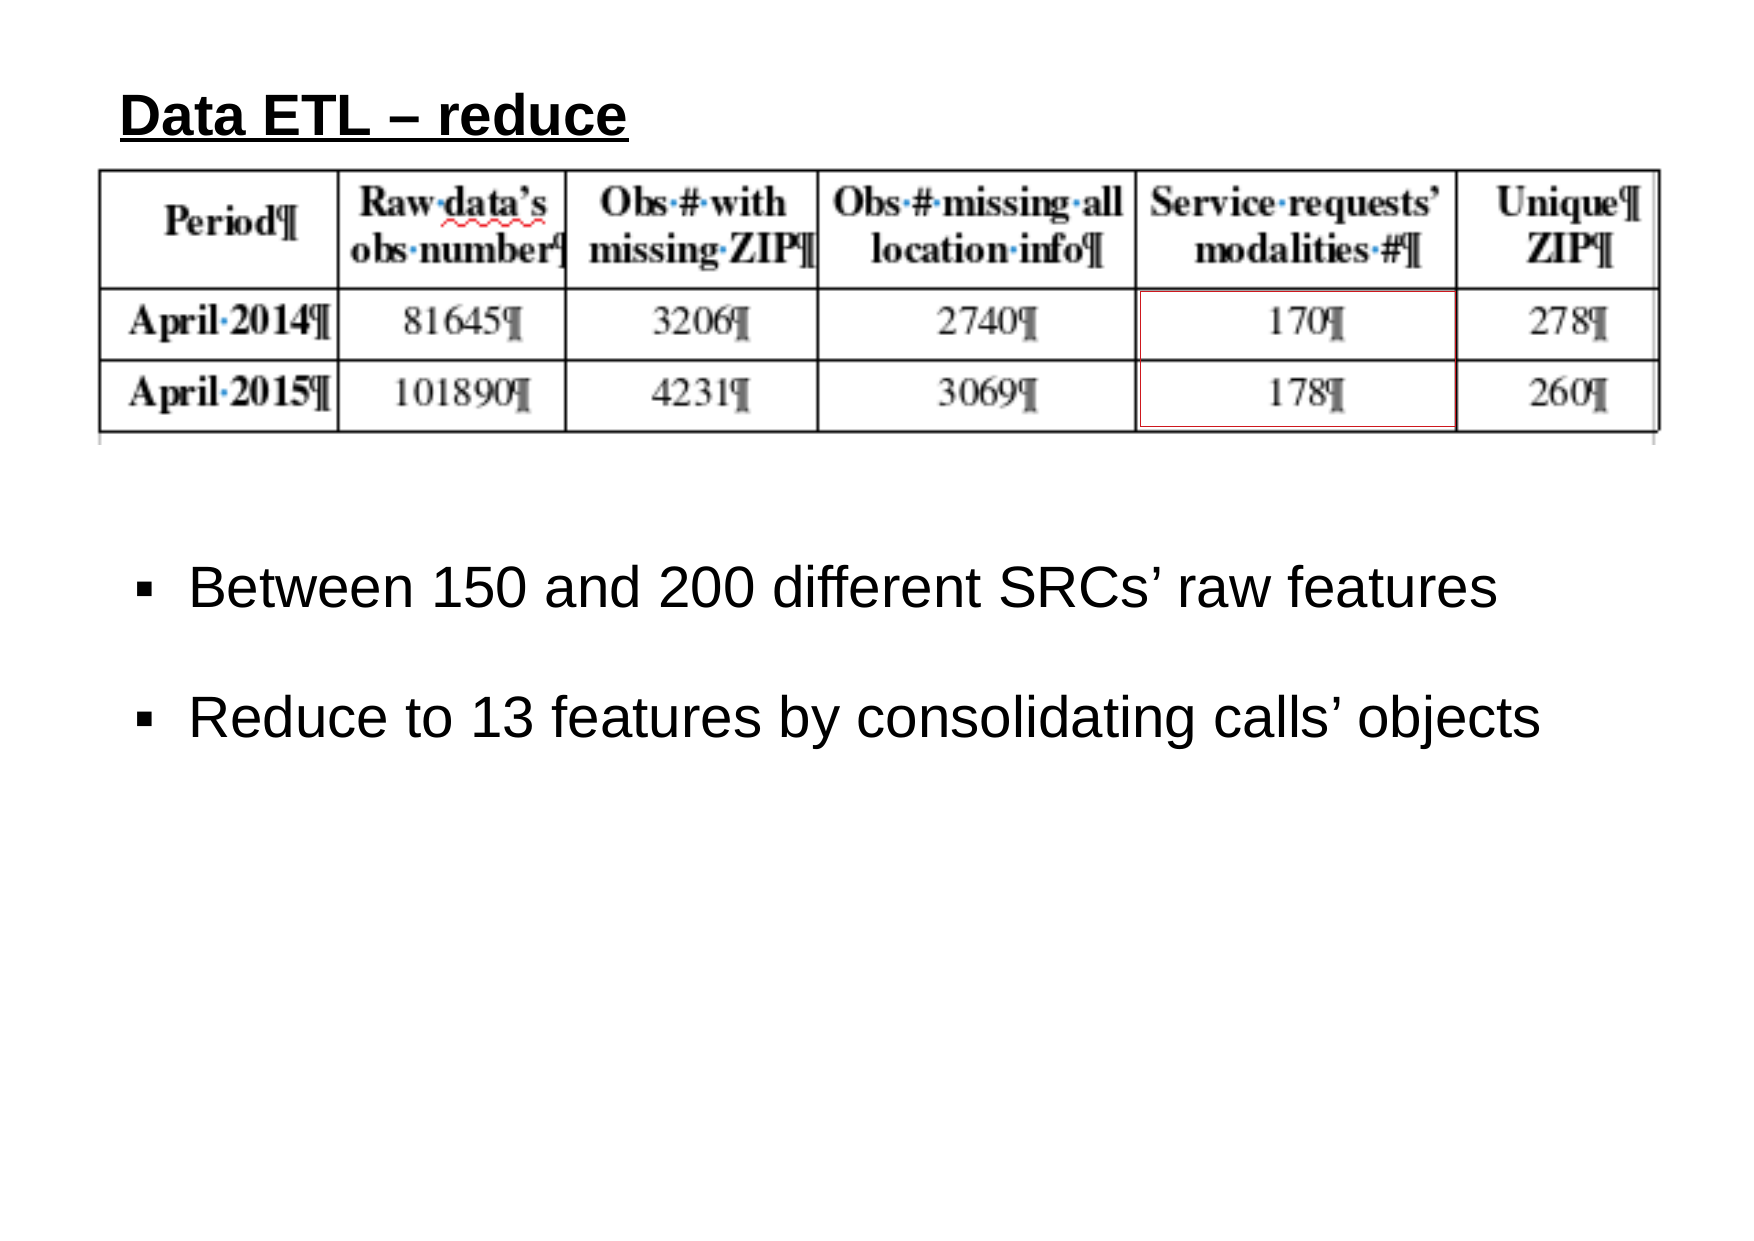

Data ETL – reduce
▪ Between 150 and 200 different SRCs’ raw features
▪ Reduce to 13 features by consolidating calls’ objects